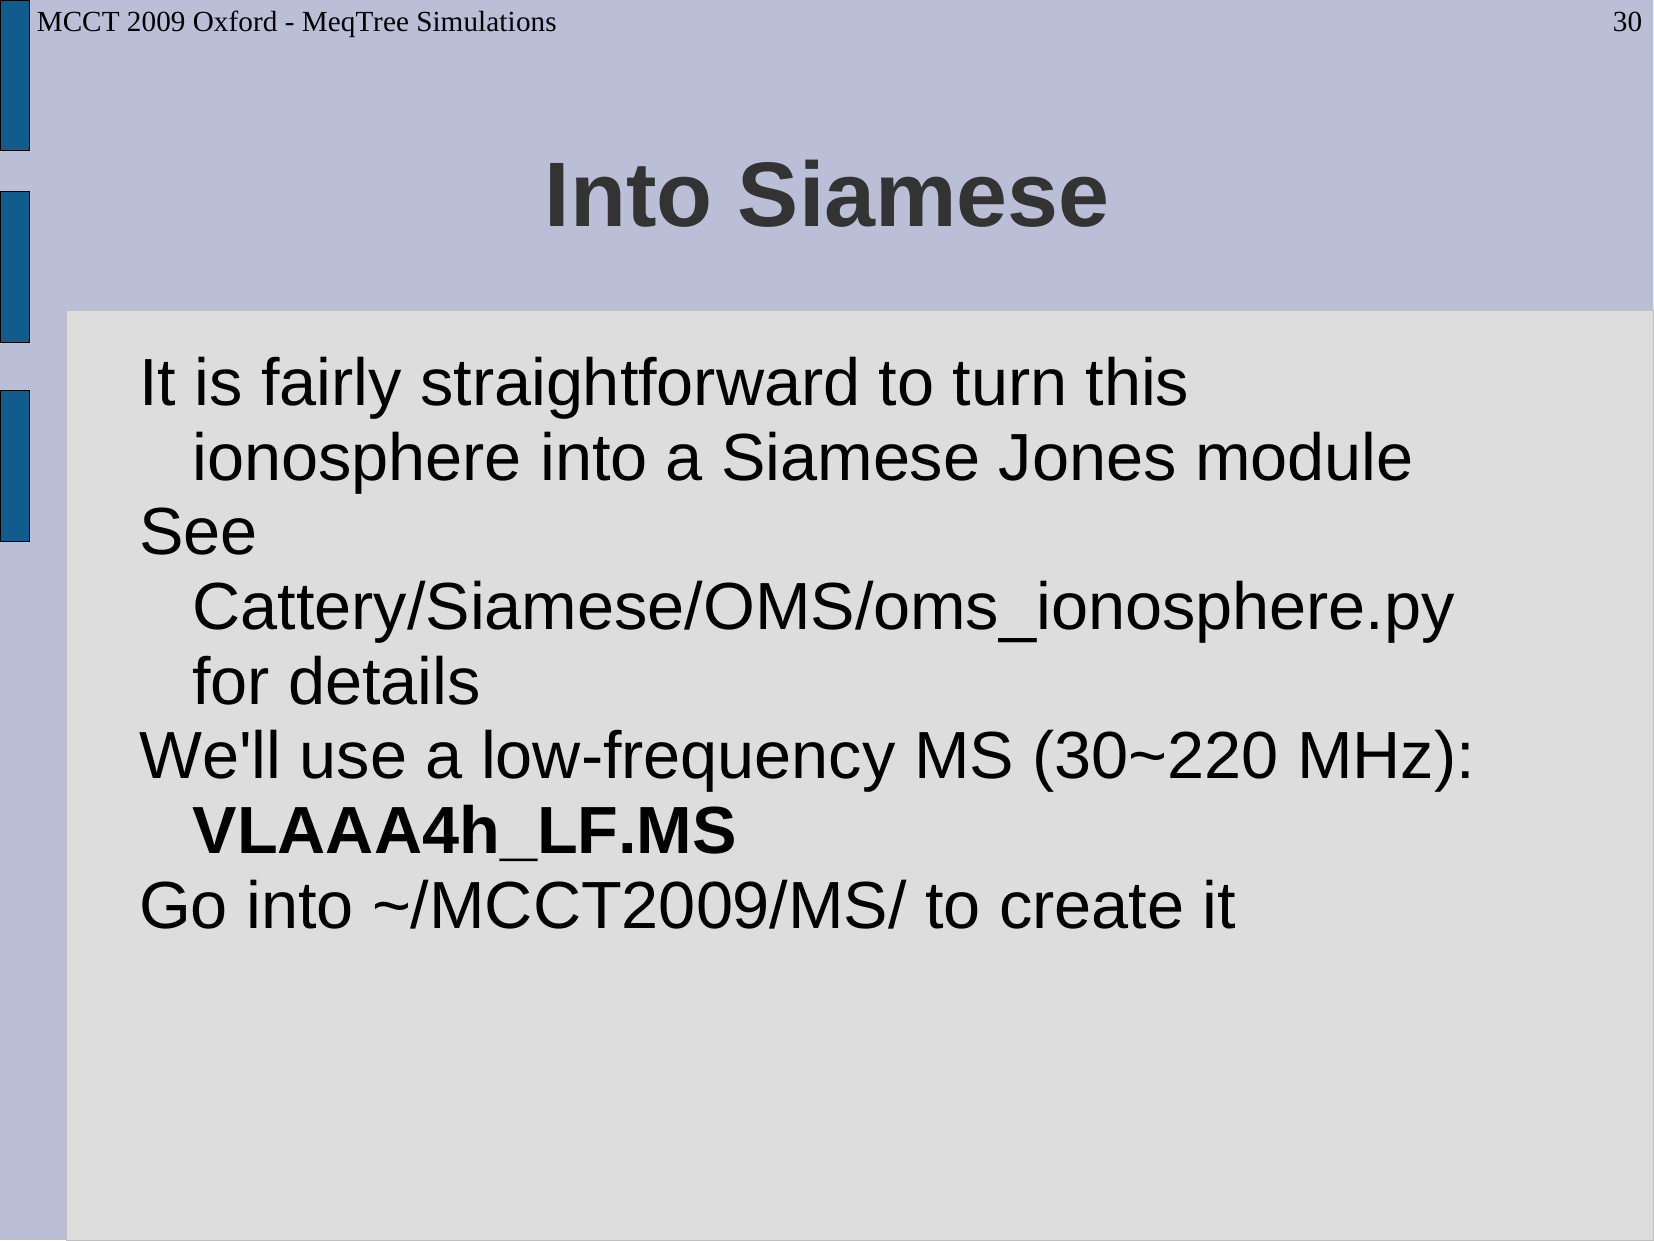

MCCT 2009 Oxford - MeqTree Simulations
30
# Into Siamese
It is fairly straightforward to turn this ionosphere into a Siamese Jones module
See Cattery/Siamese/OMS/oms_ionosphere.py for details
We'll use a low-frequency MS (30~220 MHz): VLAAA4h_LF.MS
Go into ~/MCCT2009/MS/ to create it